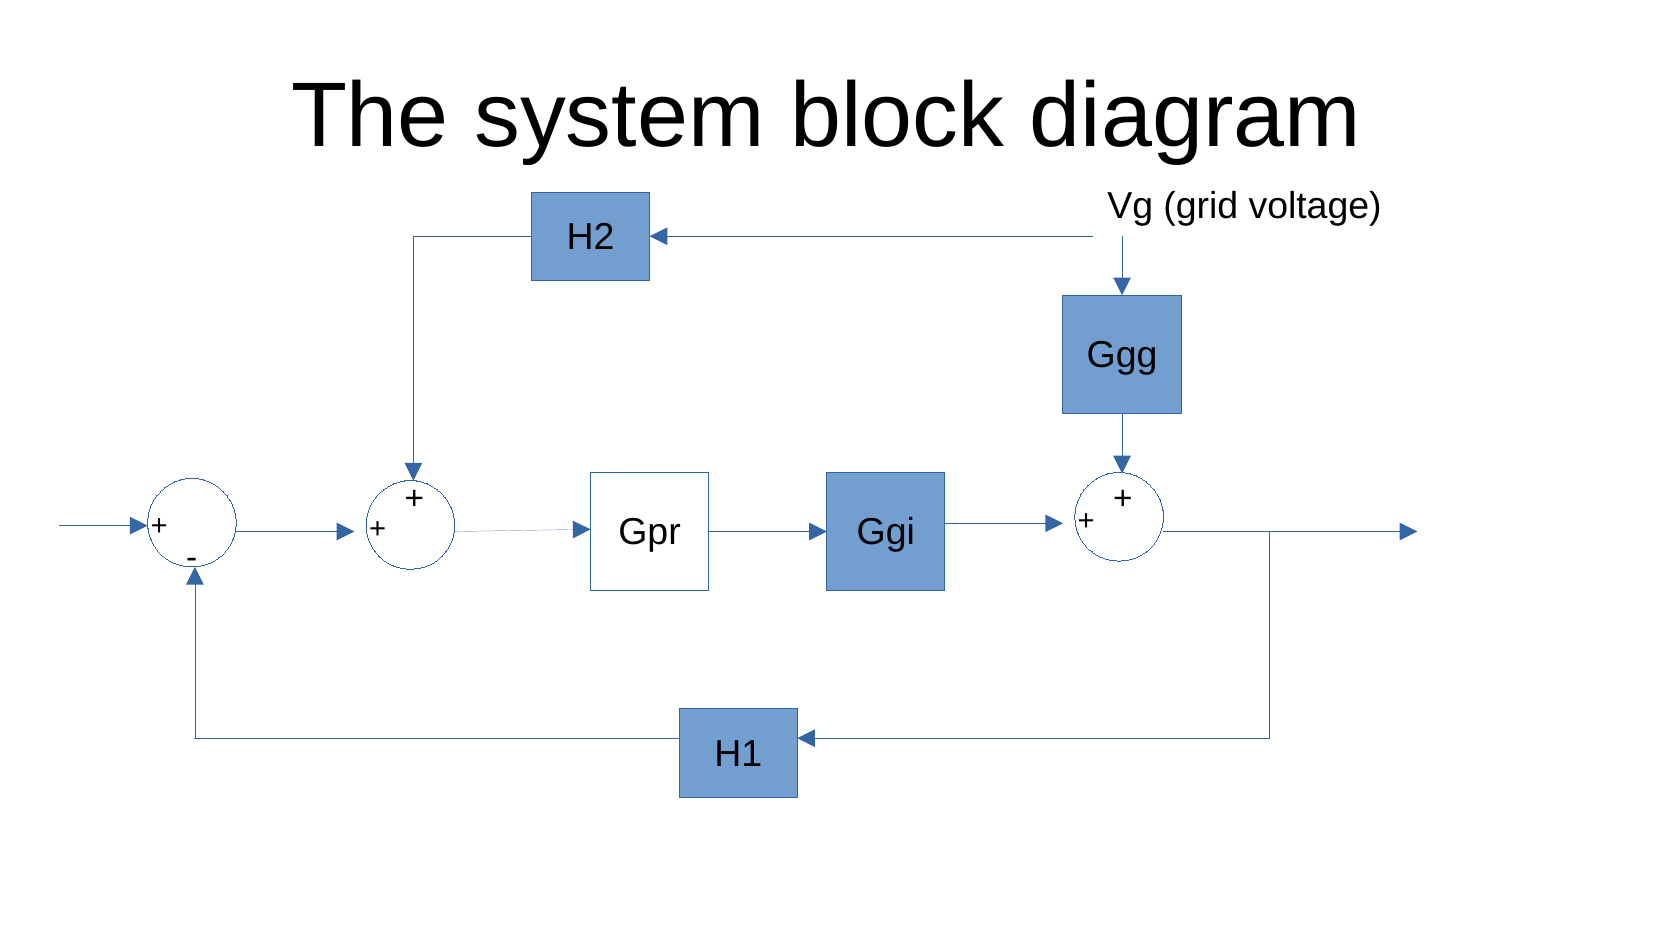

# The system block diagram
Vg (grid voltage)
H2
Ggg
+
Gpr
Ggi
+
+
+
+
-
H1